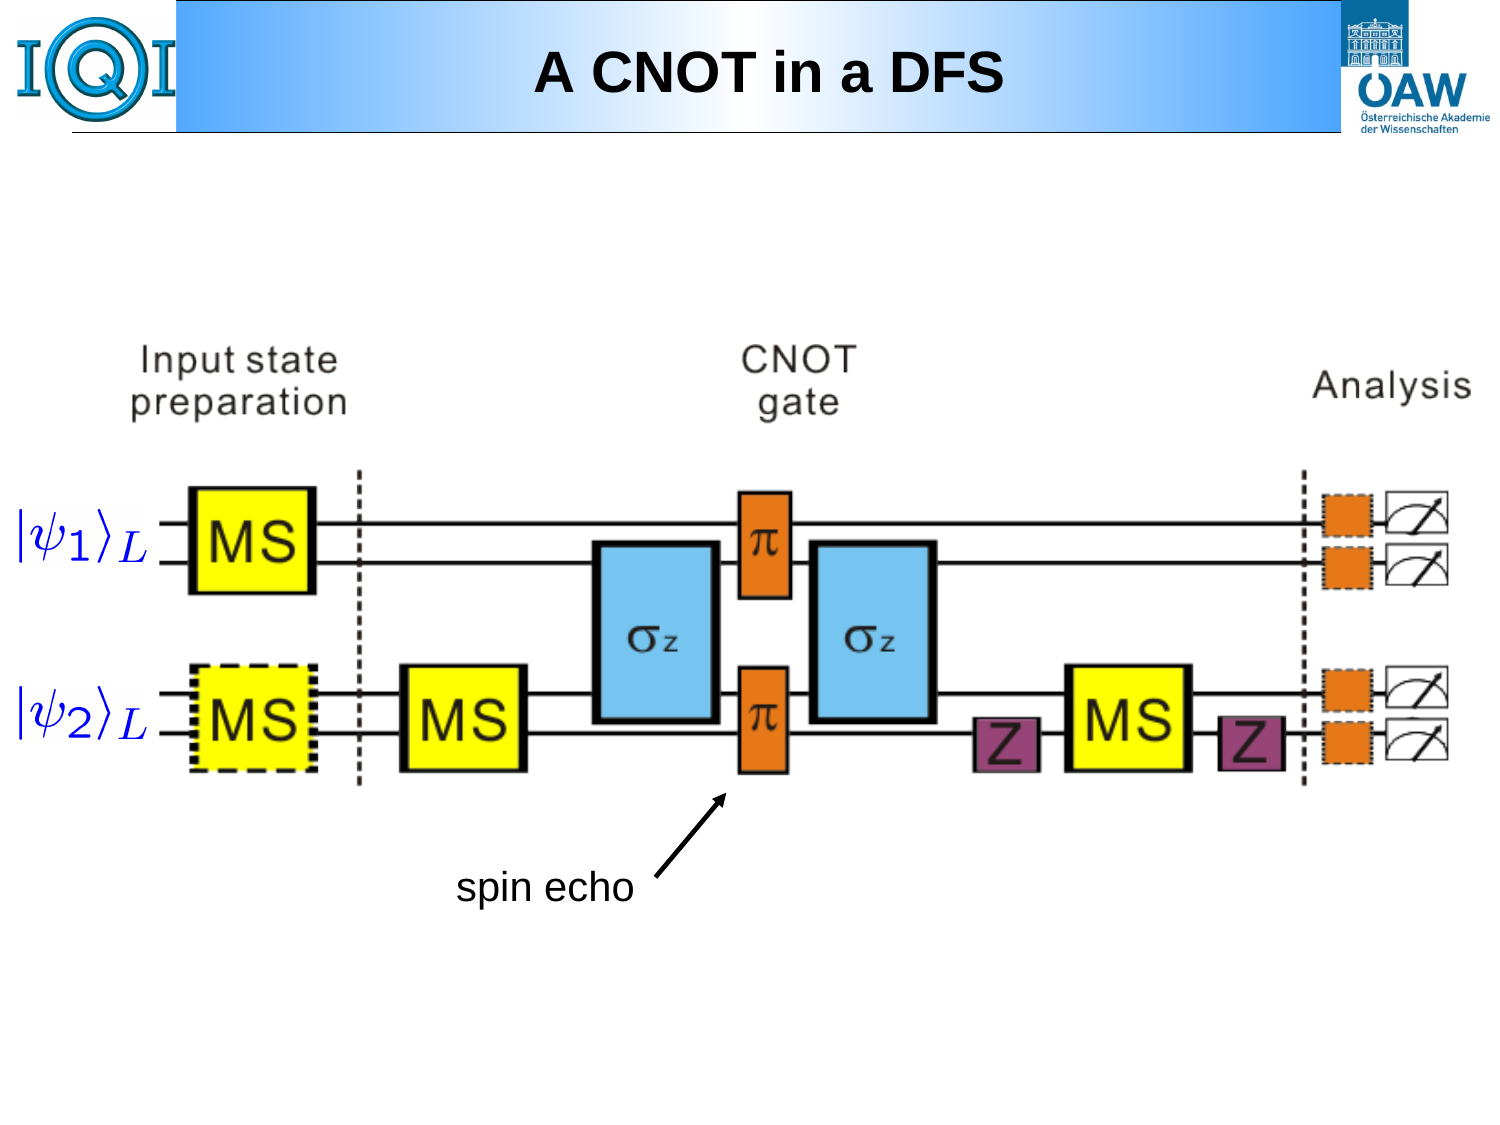

A CNOT in a DFS
spin echo